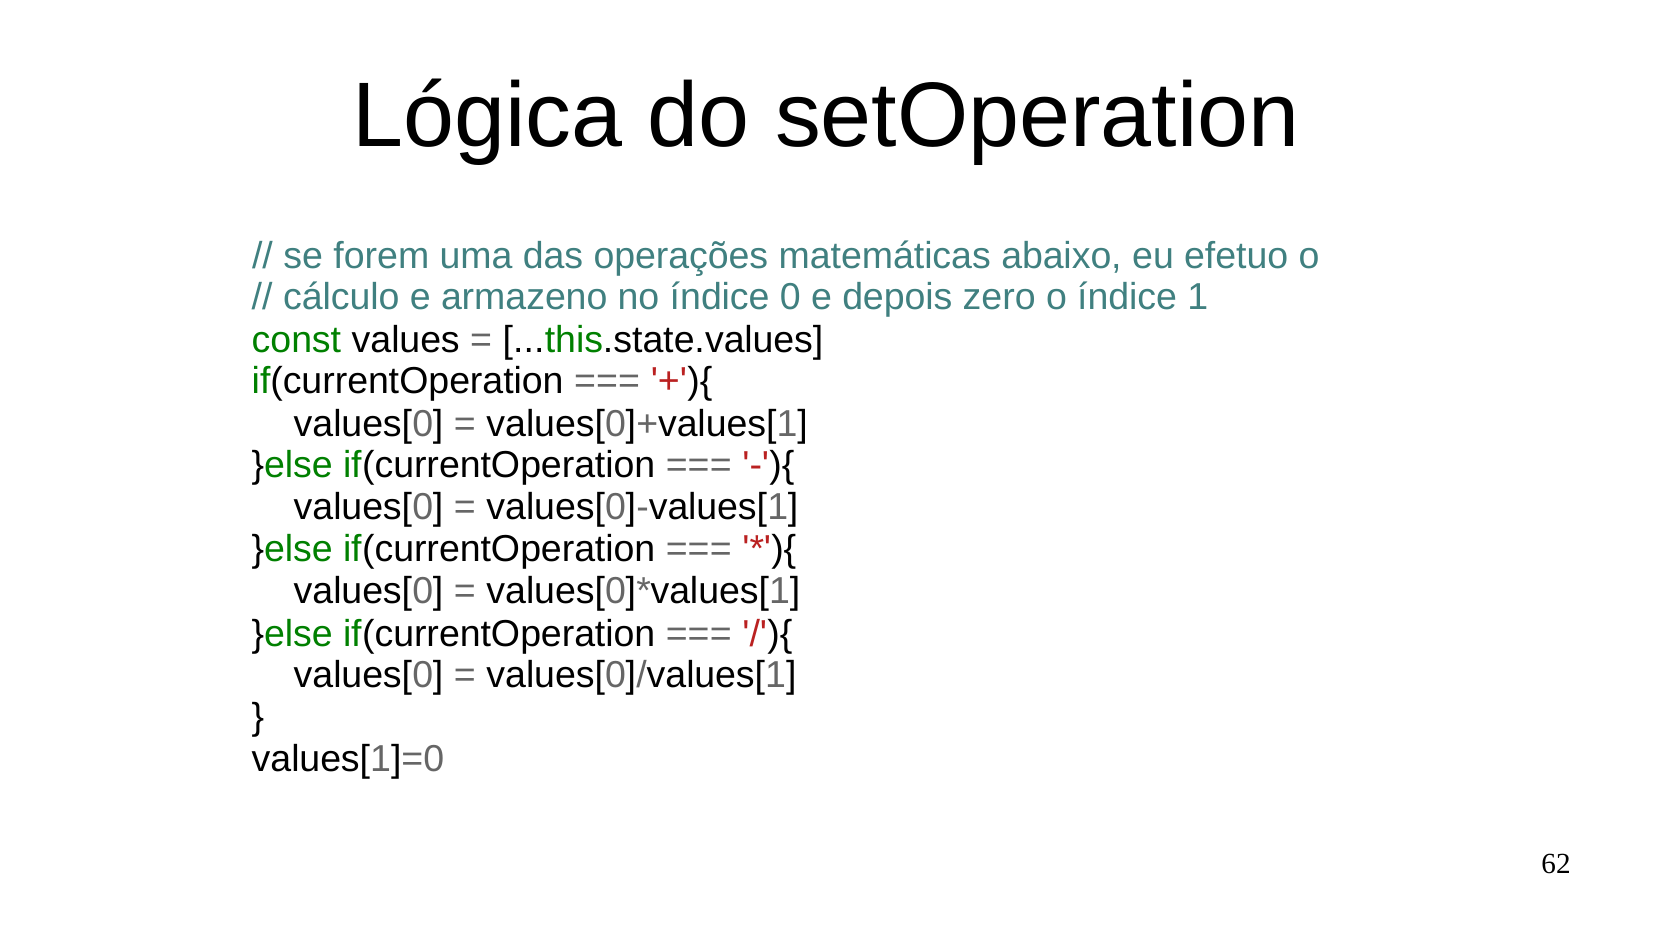

# Lógica do setOperation
	 // se forem uma das operações matemáticas abaixo, eu efetuo o
 // cálculo e armazeno no índice 0 e depois zero o índice 1
 const values = [...this.state.values]
 if(currentOperation === '+'){
 values[0] = values[0]+values[1]
 }else if(currentOperation === '-'){
 values[0] = values[0]-values[1]
 }else if(currentOperation === '*'){
 values[0] = values[0]*values[1]
 }else if(currentOperation === '/'){
 values[0] = values[0]/values[1]
 }
 values[1]=0
62